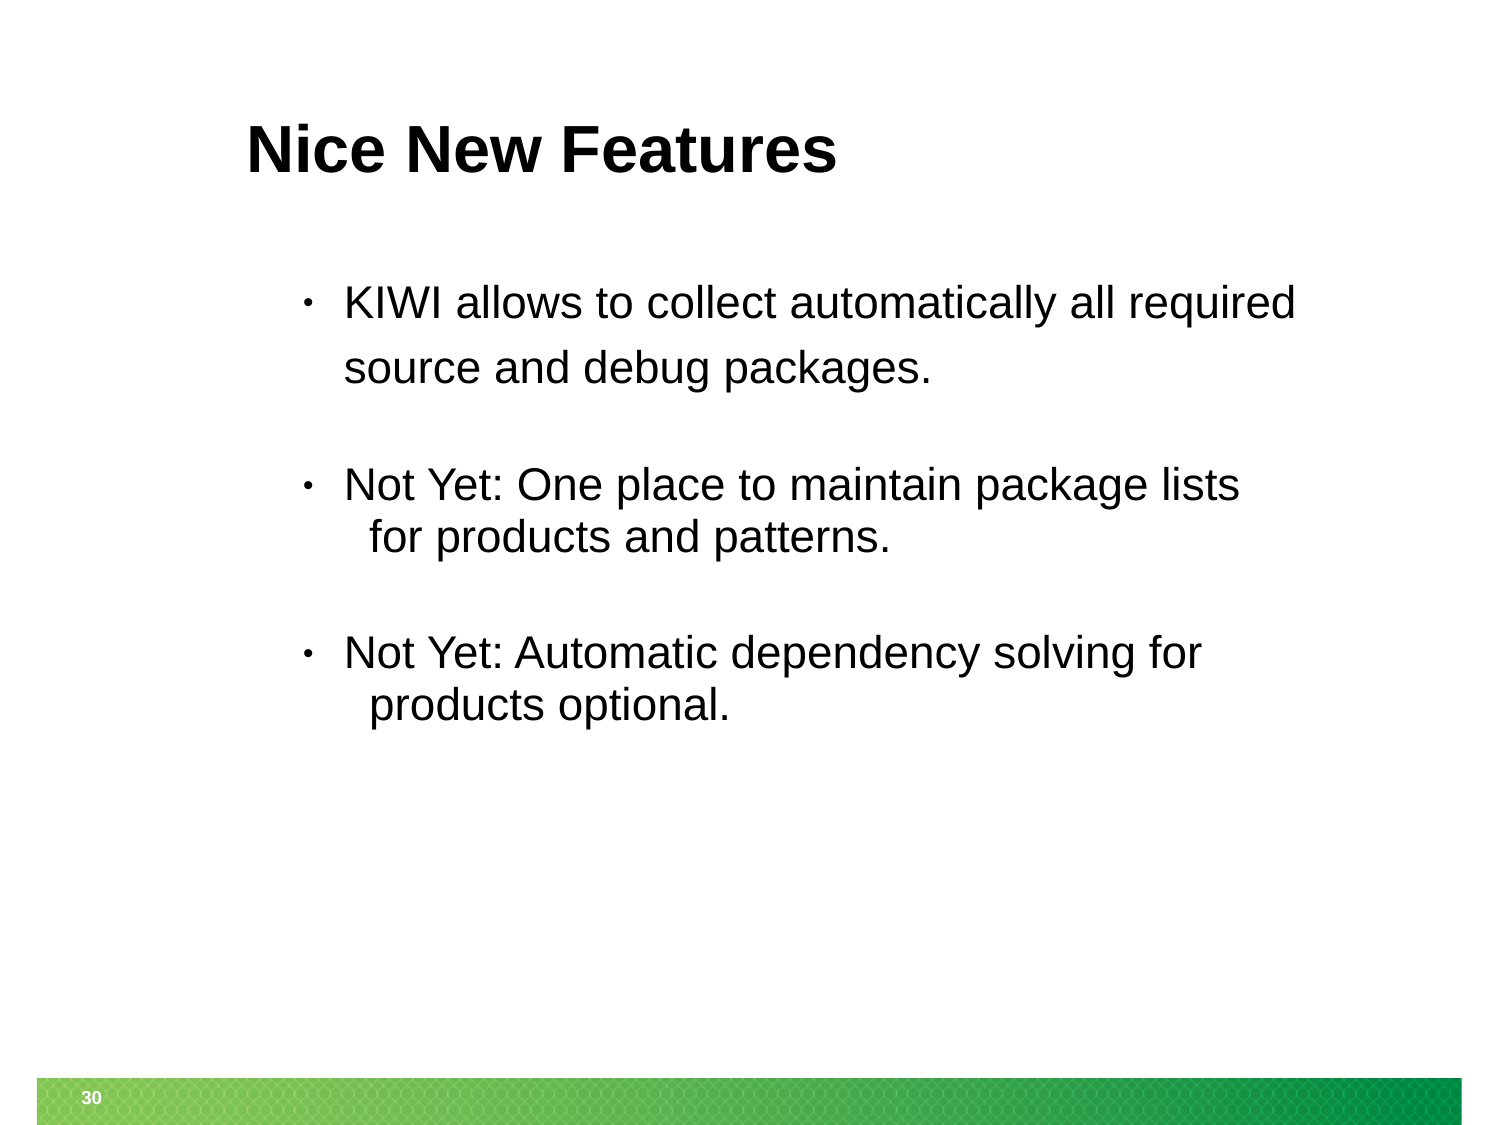

# Nice New Features
 KIWI allows to collect automatically all required
 source and debug packages.
 Not Yet: One place to maintain package lists
 for products and patterns.
 Not Yet: Automatic dependency solving for
 products optional.